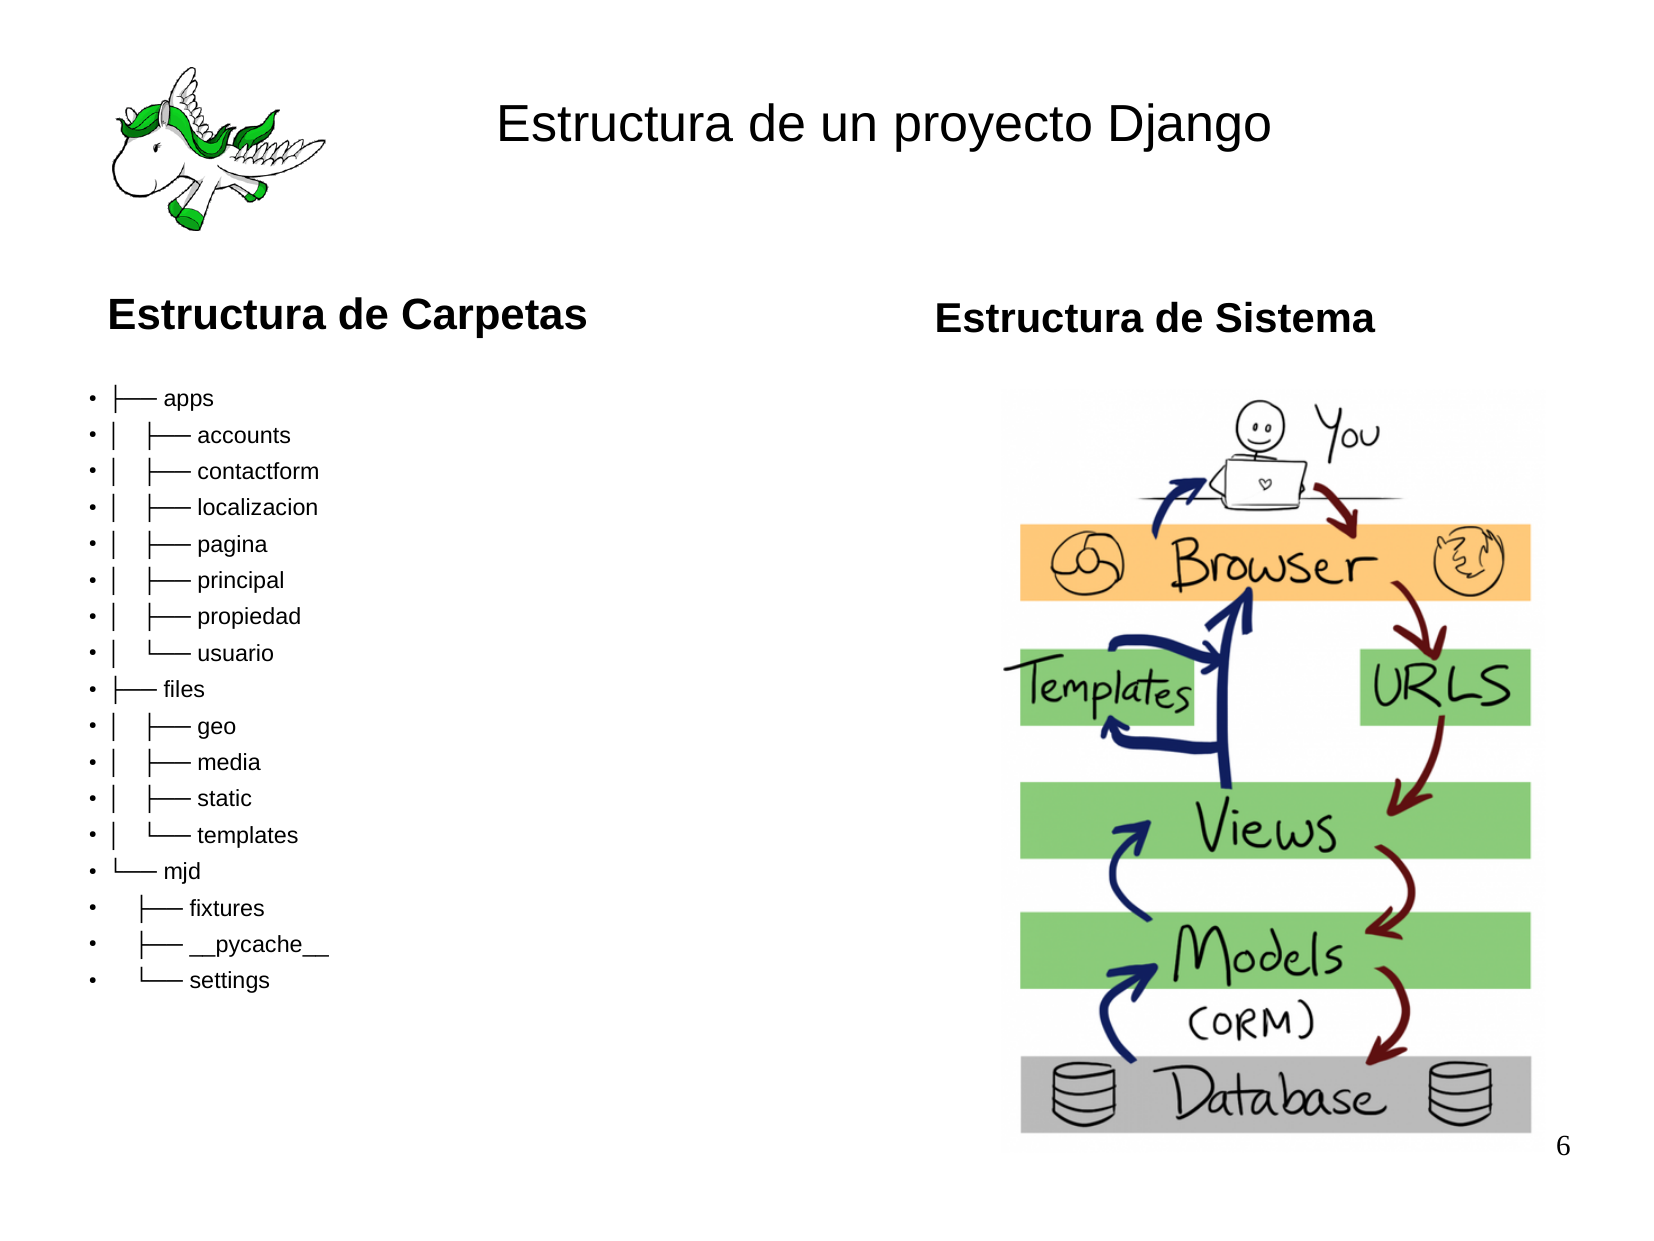

# Estructura de un proyecto Django
Estructura de Carpetas
├── apps
│   ├── accounts
│   ├── contactform
│   ├── localizacion
│   ├── pagina
│   ├── principal
│   ├── propiedad
│   └── usuario
├── files
│   ├── geo
│   ├── media
│   ├── static
│   └── templates
└── mjd
 ├── fixtures
 ├── __pycache__
 └── settings
Estructura de Sistema
6